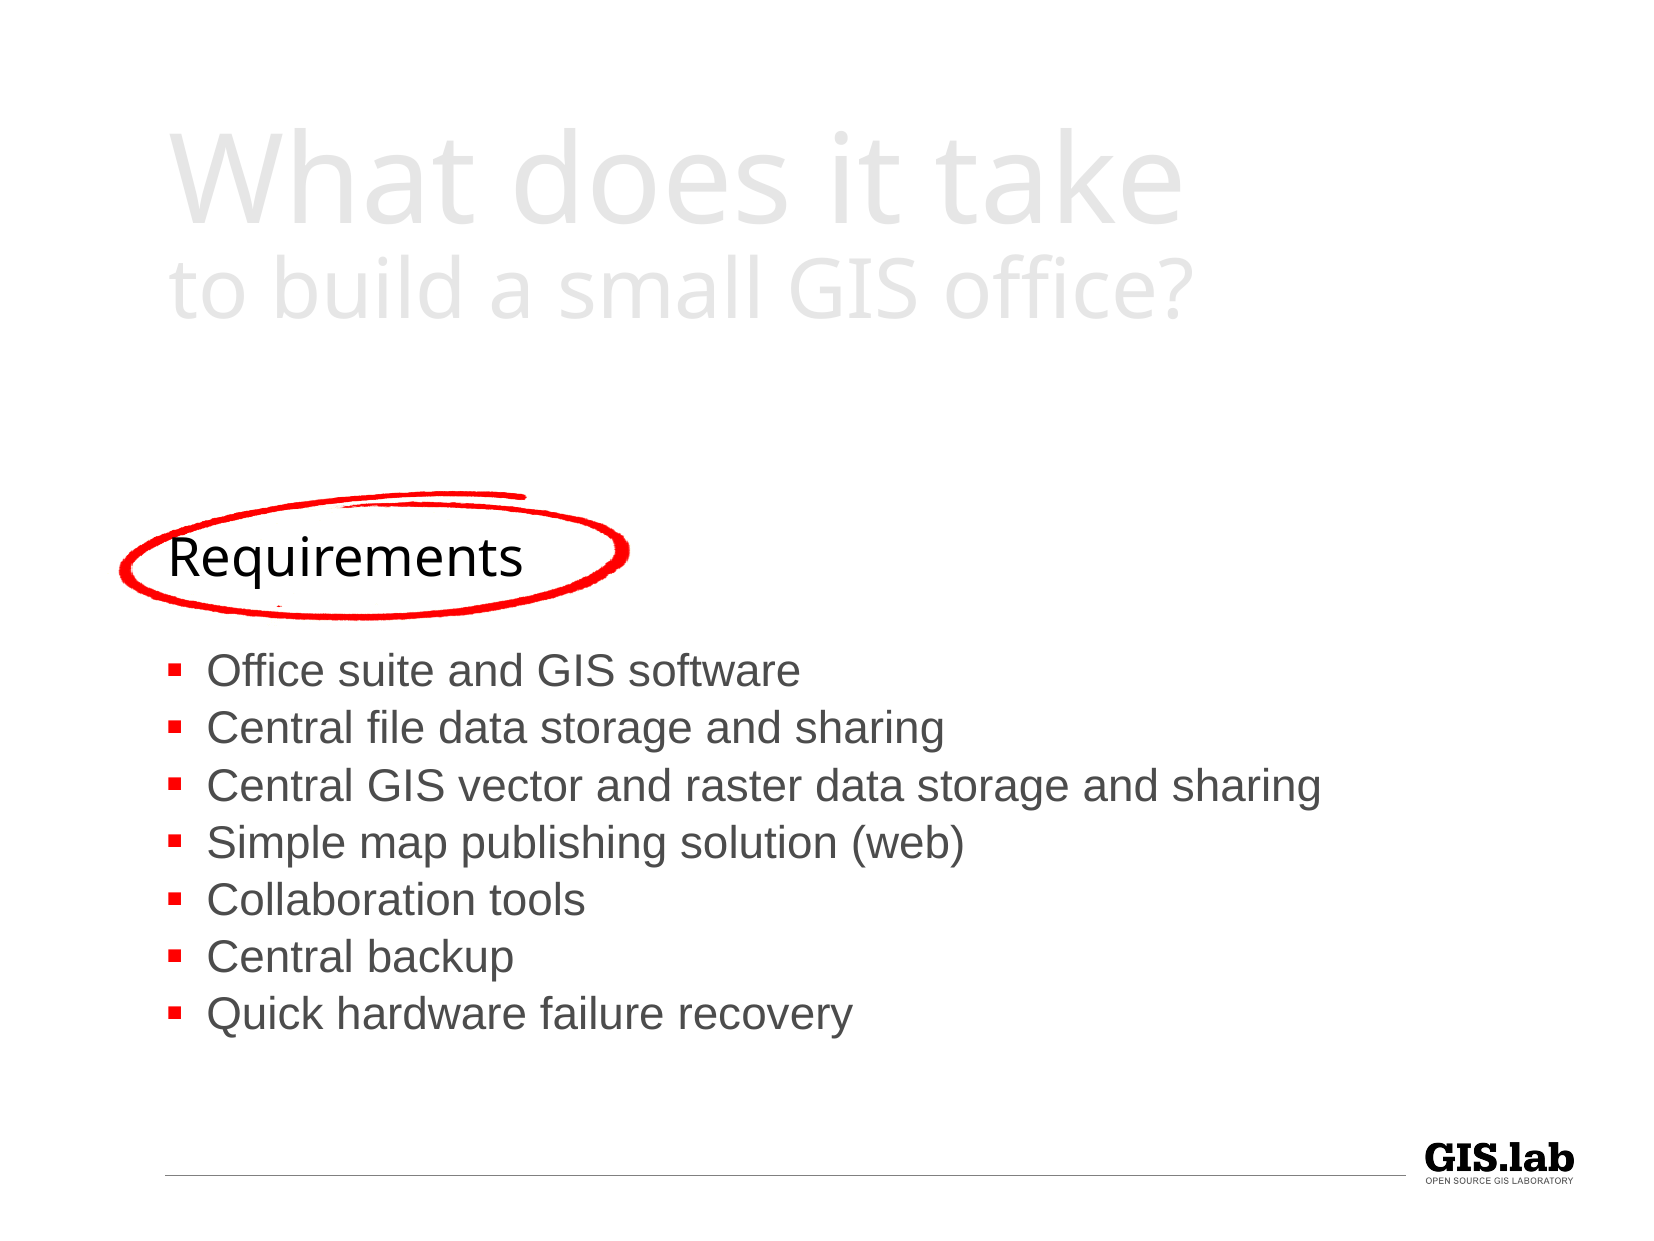

What does it take
to build a small GIS office?
Requirements
 Office suite and GIS software
 Central file data storage and sharing
 Central GIS vector and raster data storage and sharing
 Simple map publishing solution (web)
 Collaboration tools
 Central backup
 Quick hardware failure recovery